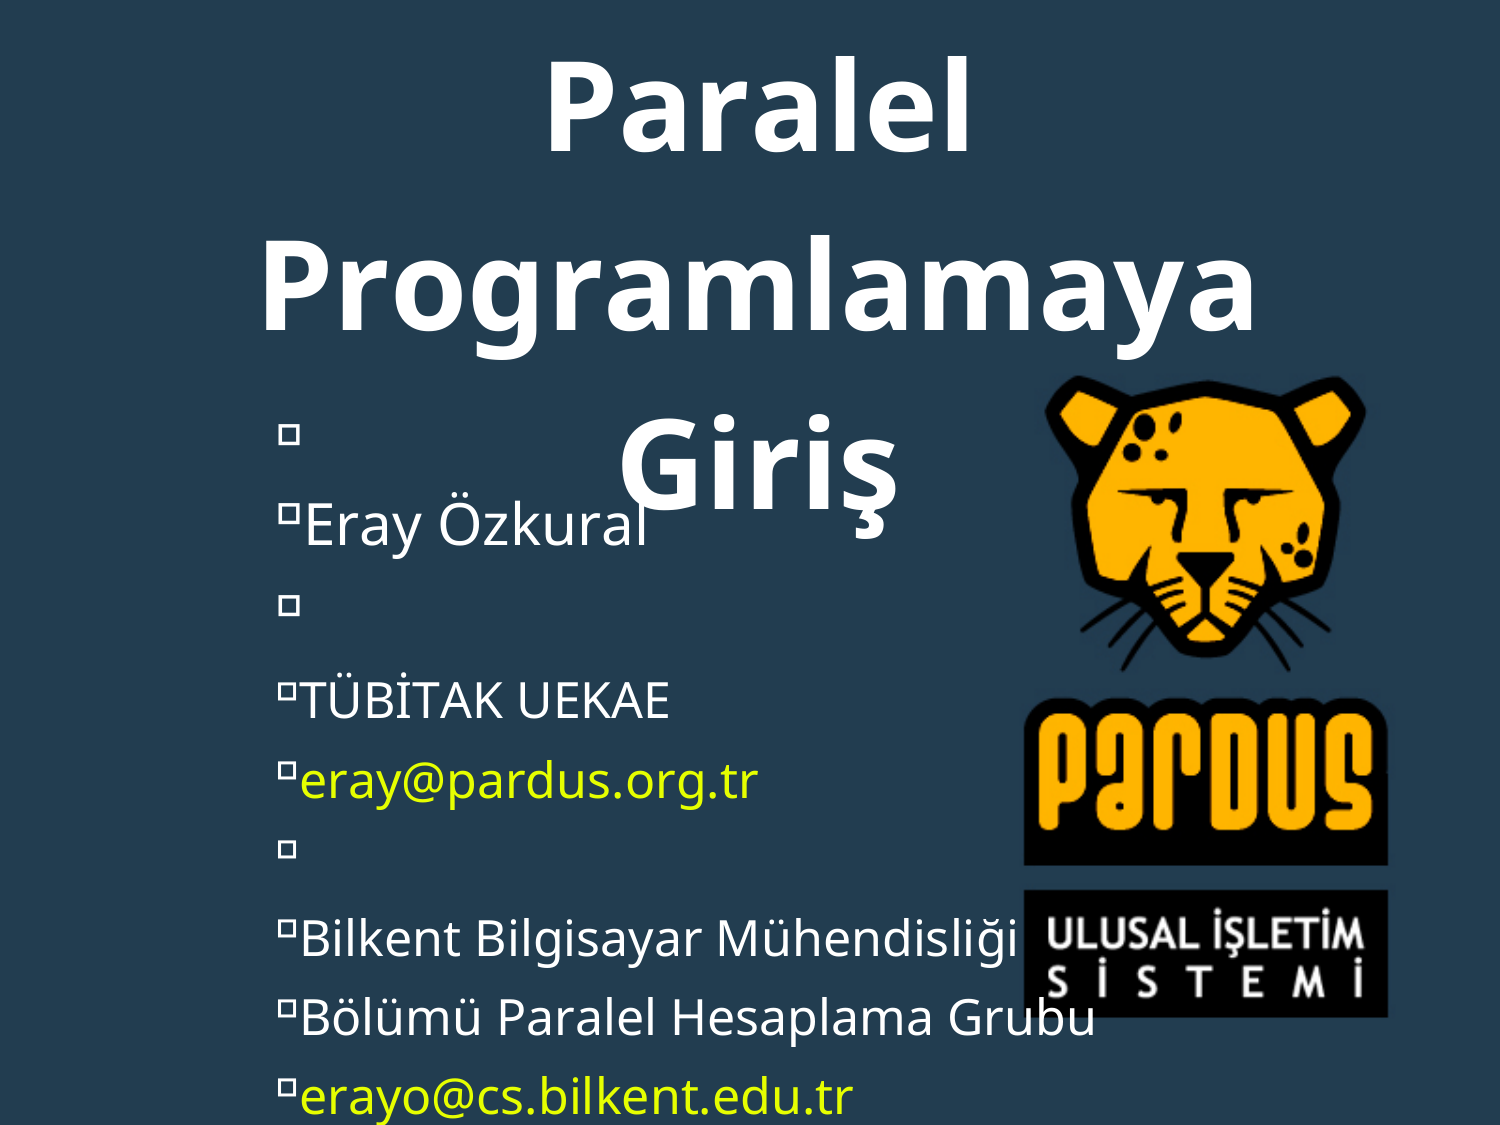

# Beowulf ve Paralel Programlamaya Giriş
Eray Özkural
TÜBİTAK UEKAE
eray@pardus.org.tr
Bilkent Bilgisayar Mühendisliği
Bölümü Paralel Hesaplama Grubu
erayo@cs.bilkent.edu.tr